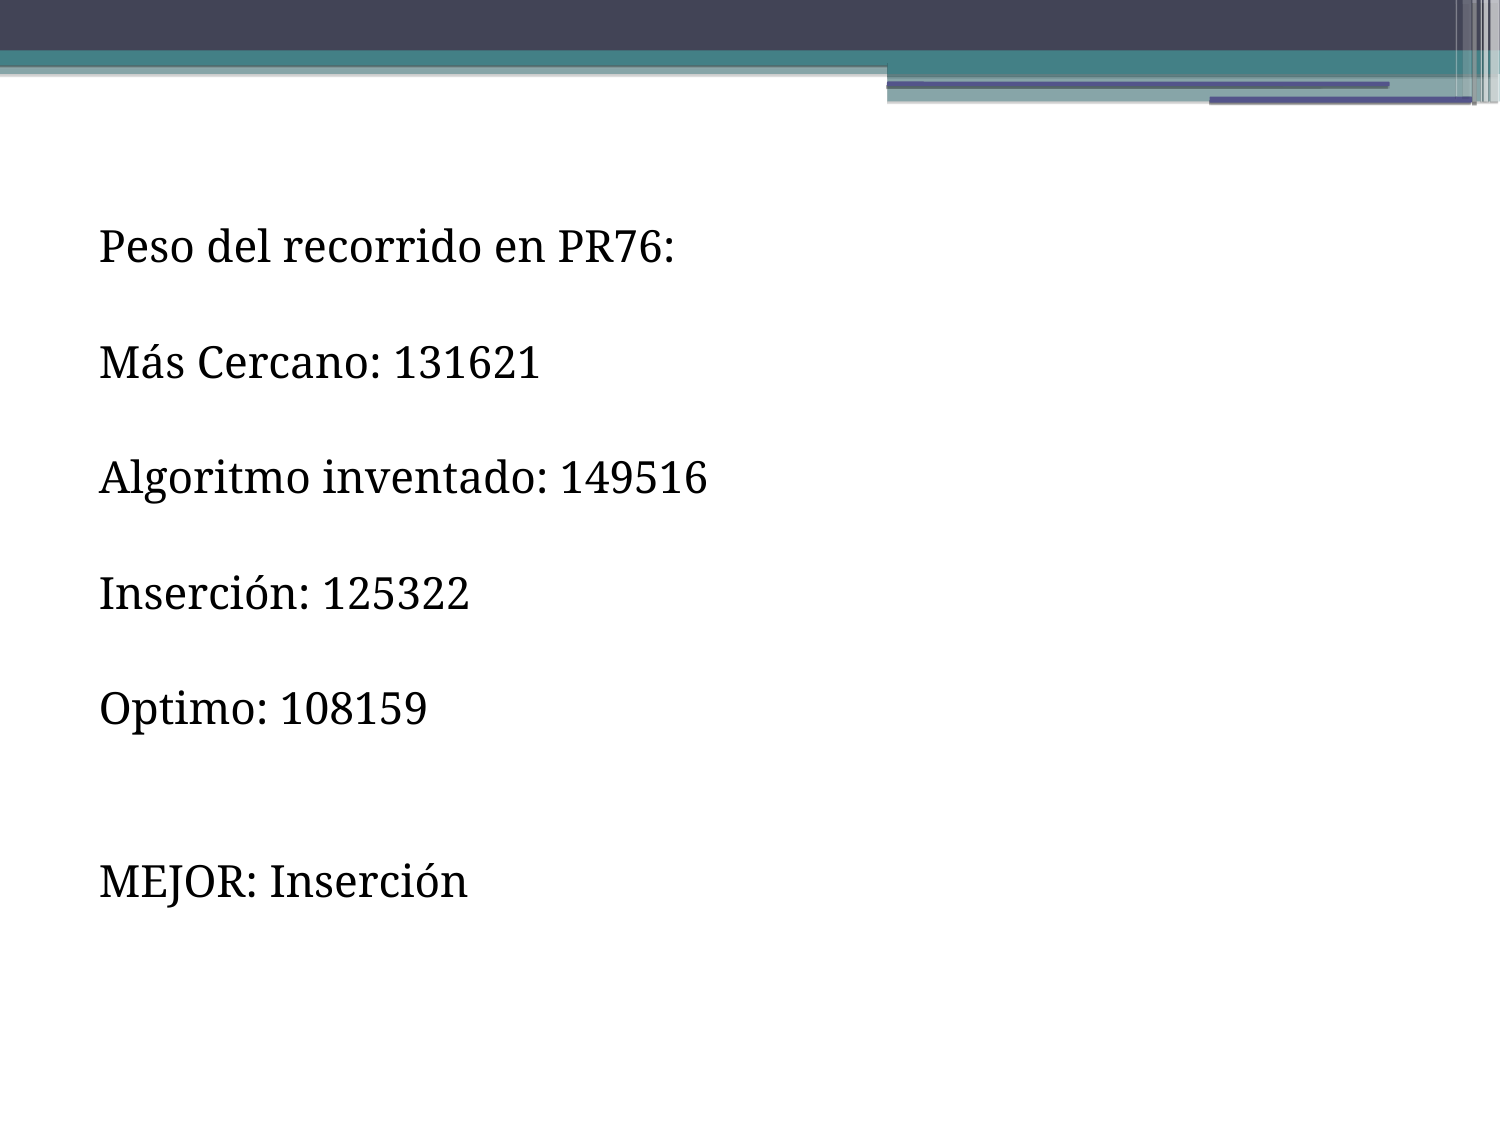

# Peso del recorrido en PR76:
Más Cercano: 131621
Algoritmo inventado: 149516
Inserción: 125322
Optimo: 108159
MEJOR: Inserción